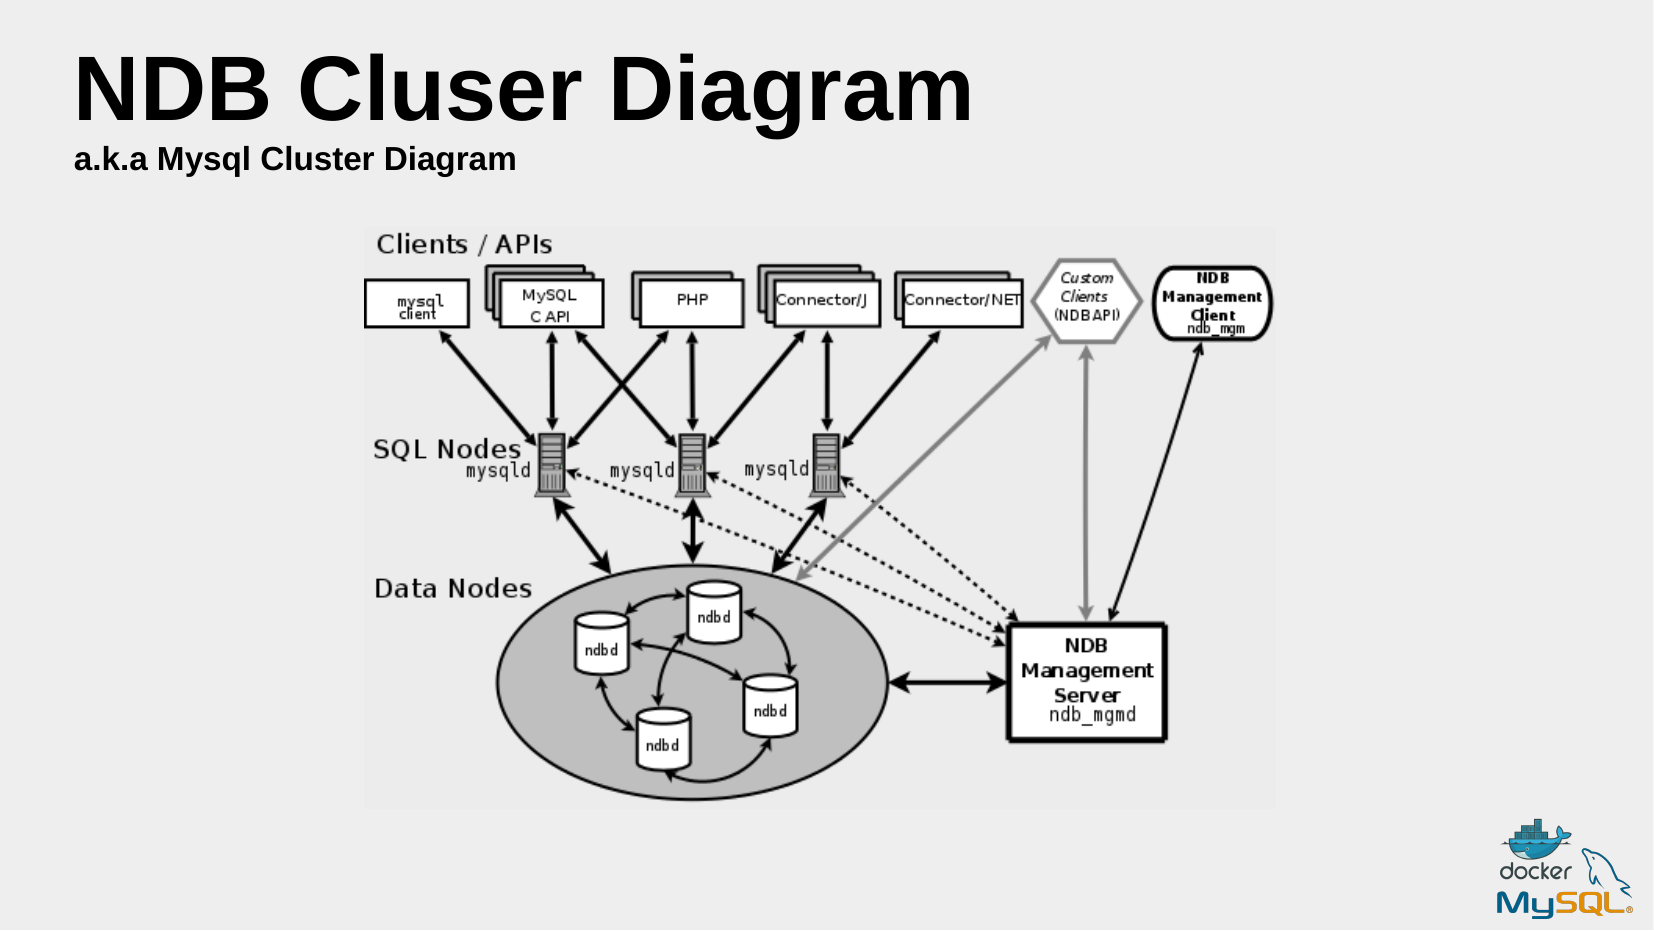

NDB Cluser Diagram
a.k.a Mysql Cluster Diagram